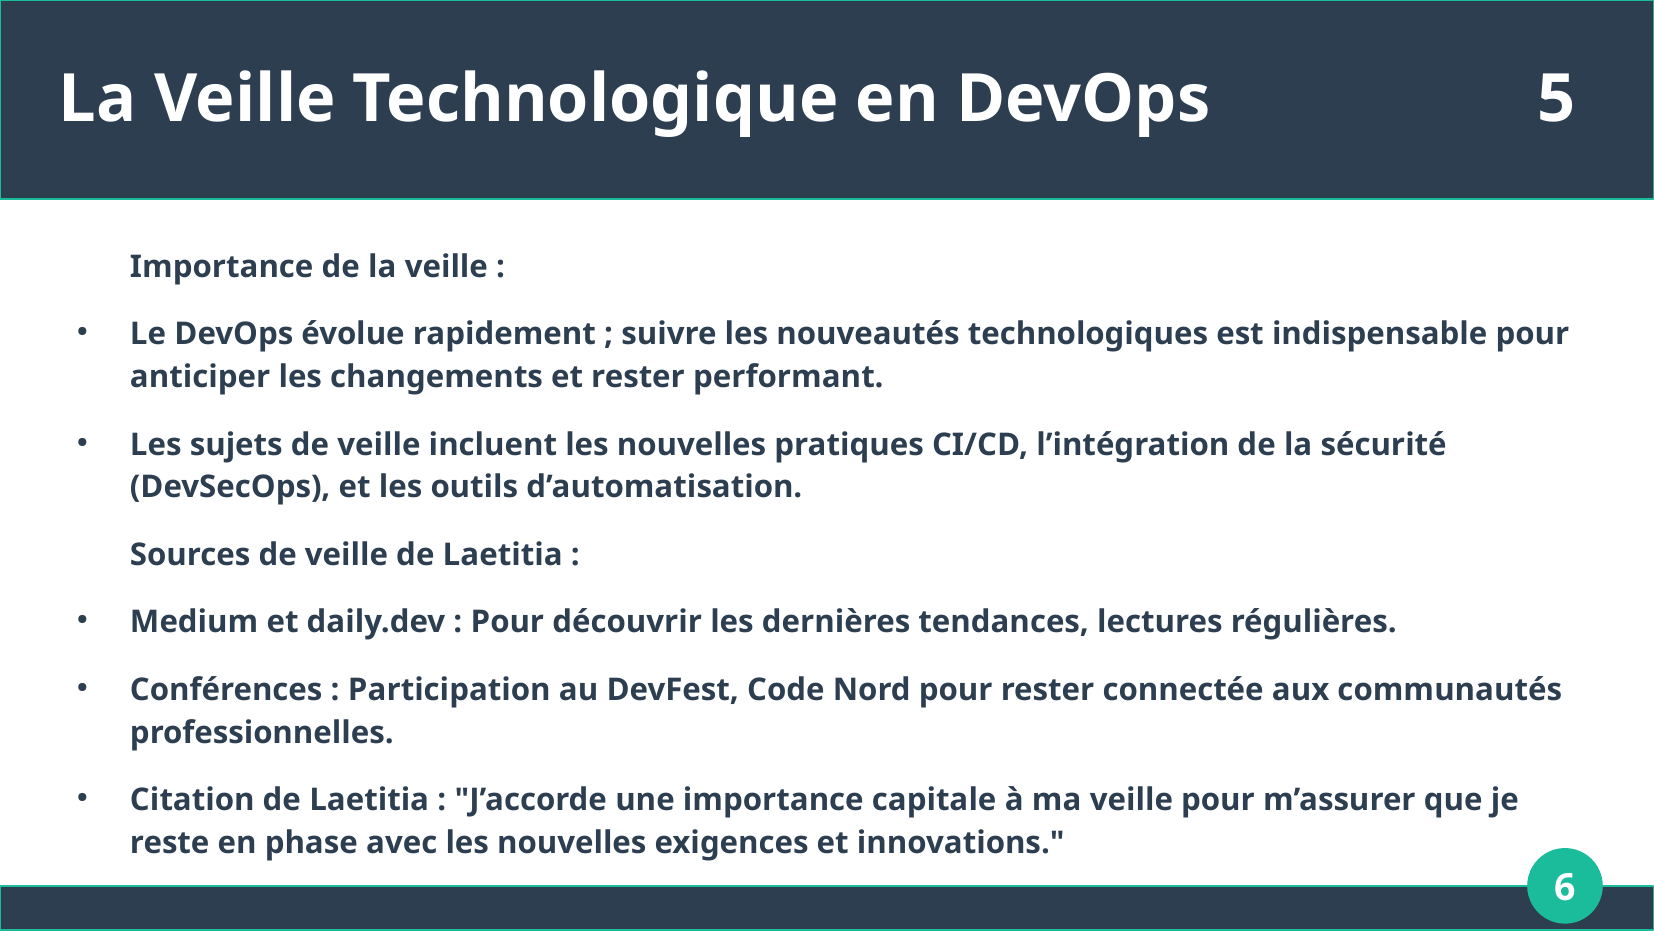

# La Veille Technologique en DevOps 5
Importance de la veille :
Le DevOps évolue rapidement ; suivre les nouveautés technologiques est indispensable pour anticiper les changements et rester performant.
Les sujets de veille incluent les nouvelles pratiques CI/CD, l’intégration de la sécurité (DevSecOps), et les outils d’automatisation.
Sources de veille de Laetitia :
Medium et daily.dev : Pour découvrir les dernières tendances, lectures régulières.
Conférences : Participation au DevFest, Code Nord pour rester connectée aux communautés professionnelles.
Citation de Laetitia : "J’accorde une importance capitale à ma veille pour m’assurer que je reste en phase avec les nouvelles exigences et innovations."
6